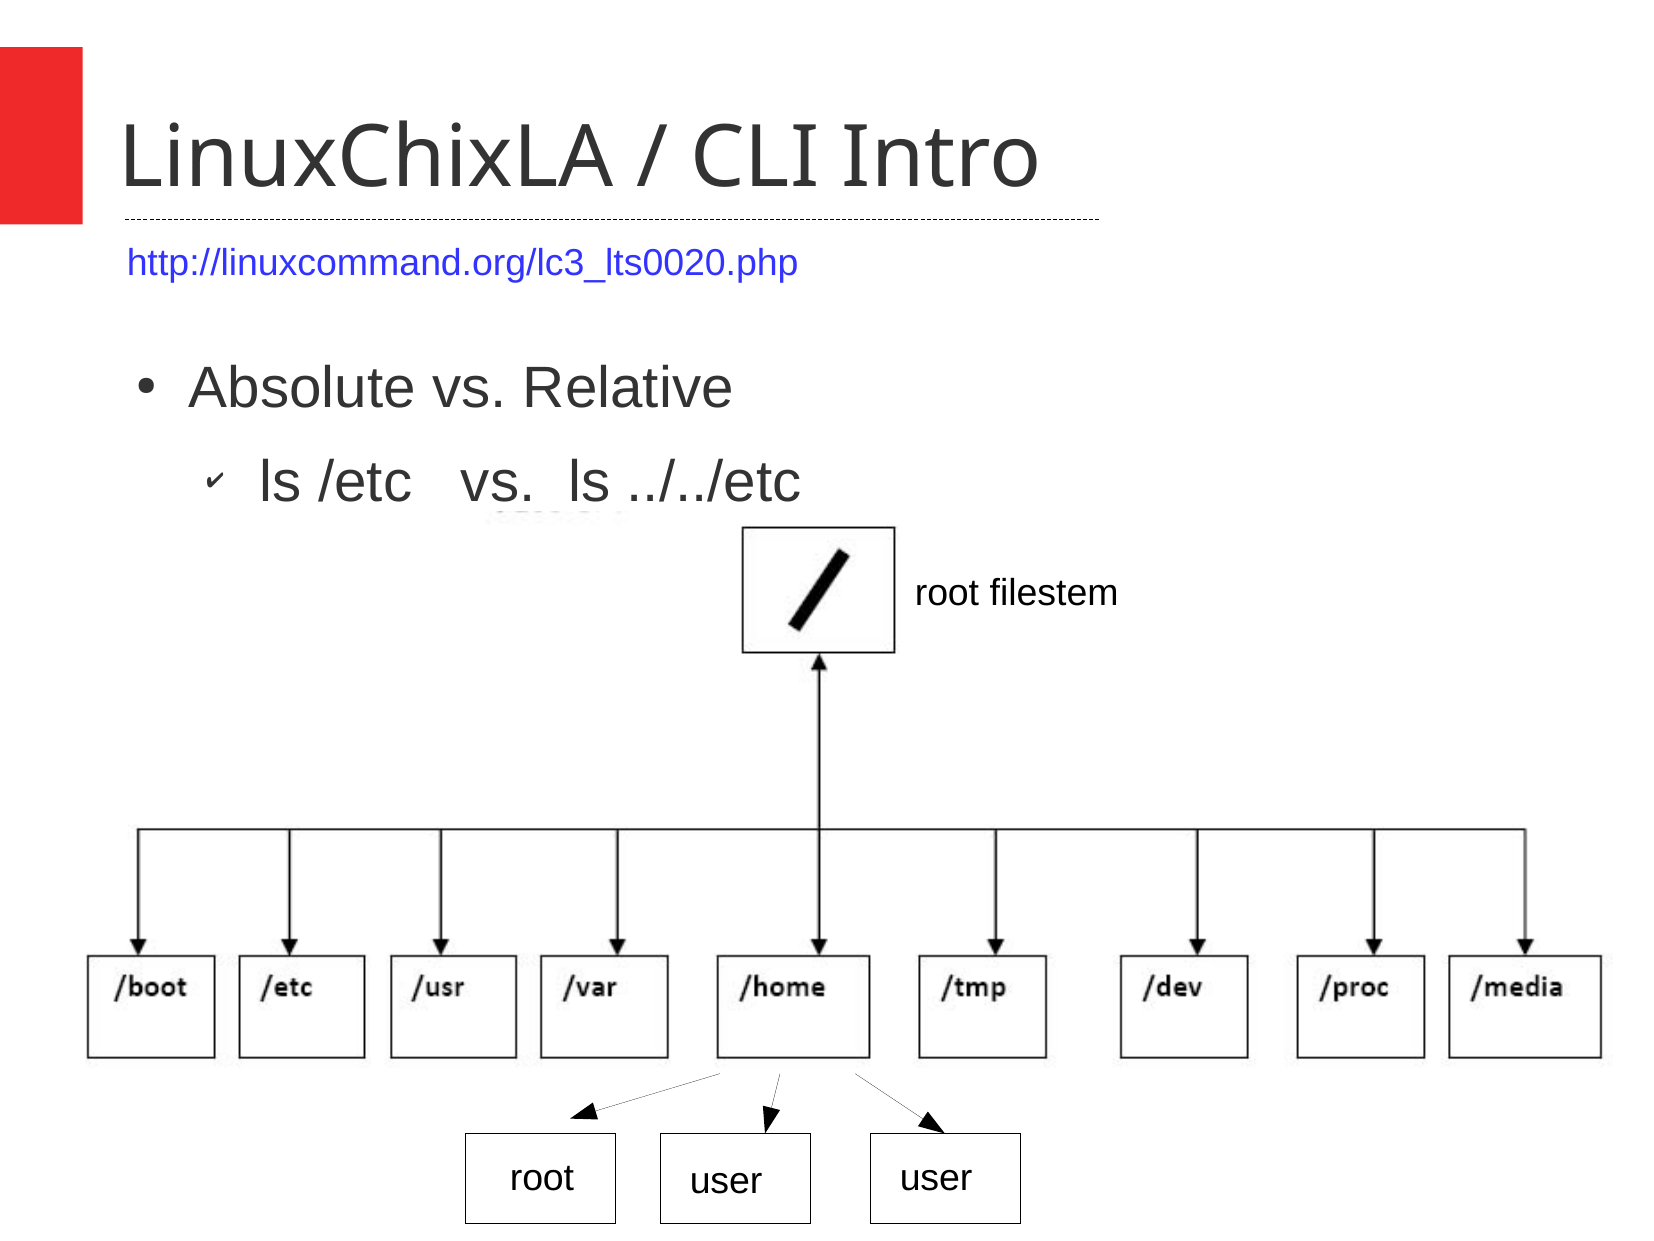

# LinuxChixLA / CLI Intro
http://linuxcommand.org/lc3_lts0020.php
Absolute vs. Relative
ls /etc vs. ls ../../etc
root filestem
root
user
user